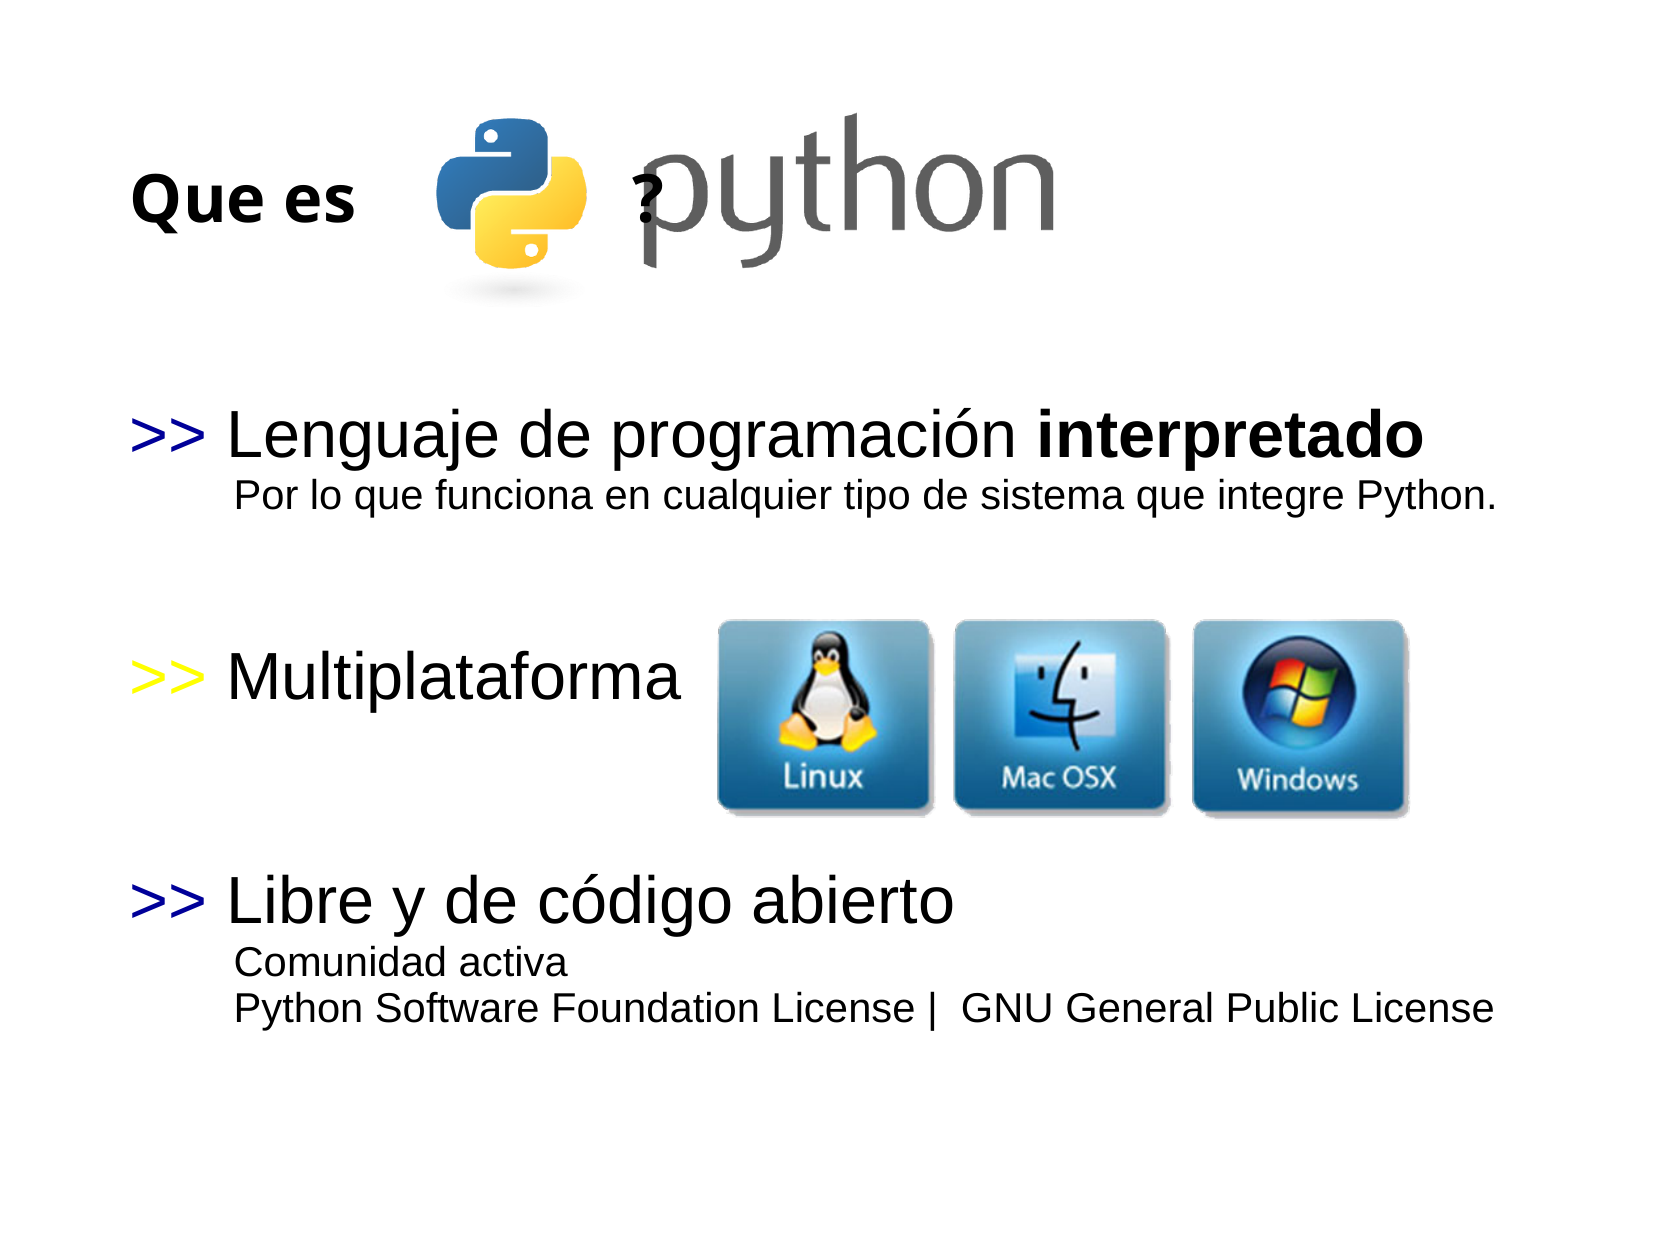

Que es ?
# >> Lenguaje de programación interpretado
 Por lo que funciona en cualquier tipo de sistema que integre Python.
>> Multiplataforma
>> Libre y de código abierto
 Comunidad activa
 Python Software Foundation License | GNU General Public License